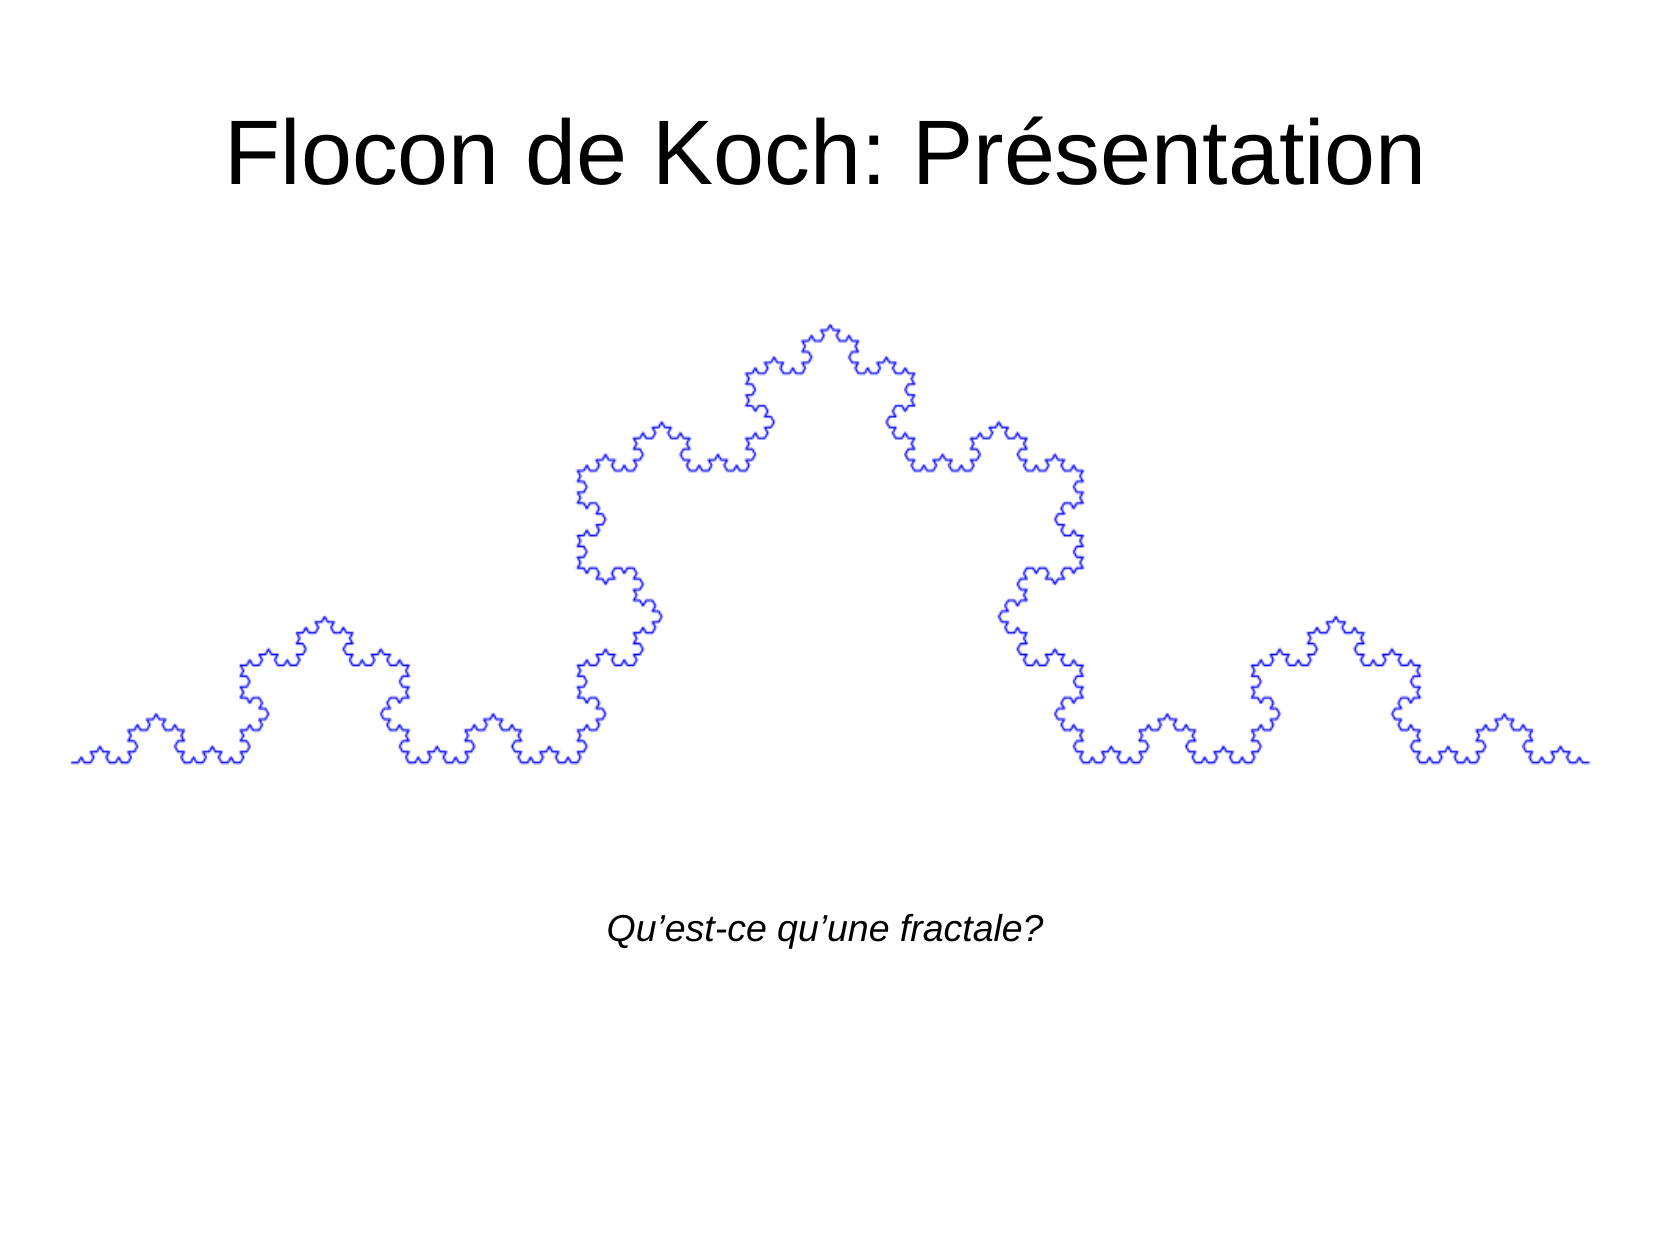

# Flocon de Koch: Présentation
Qu’est-ce qu’une fractale?